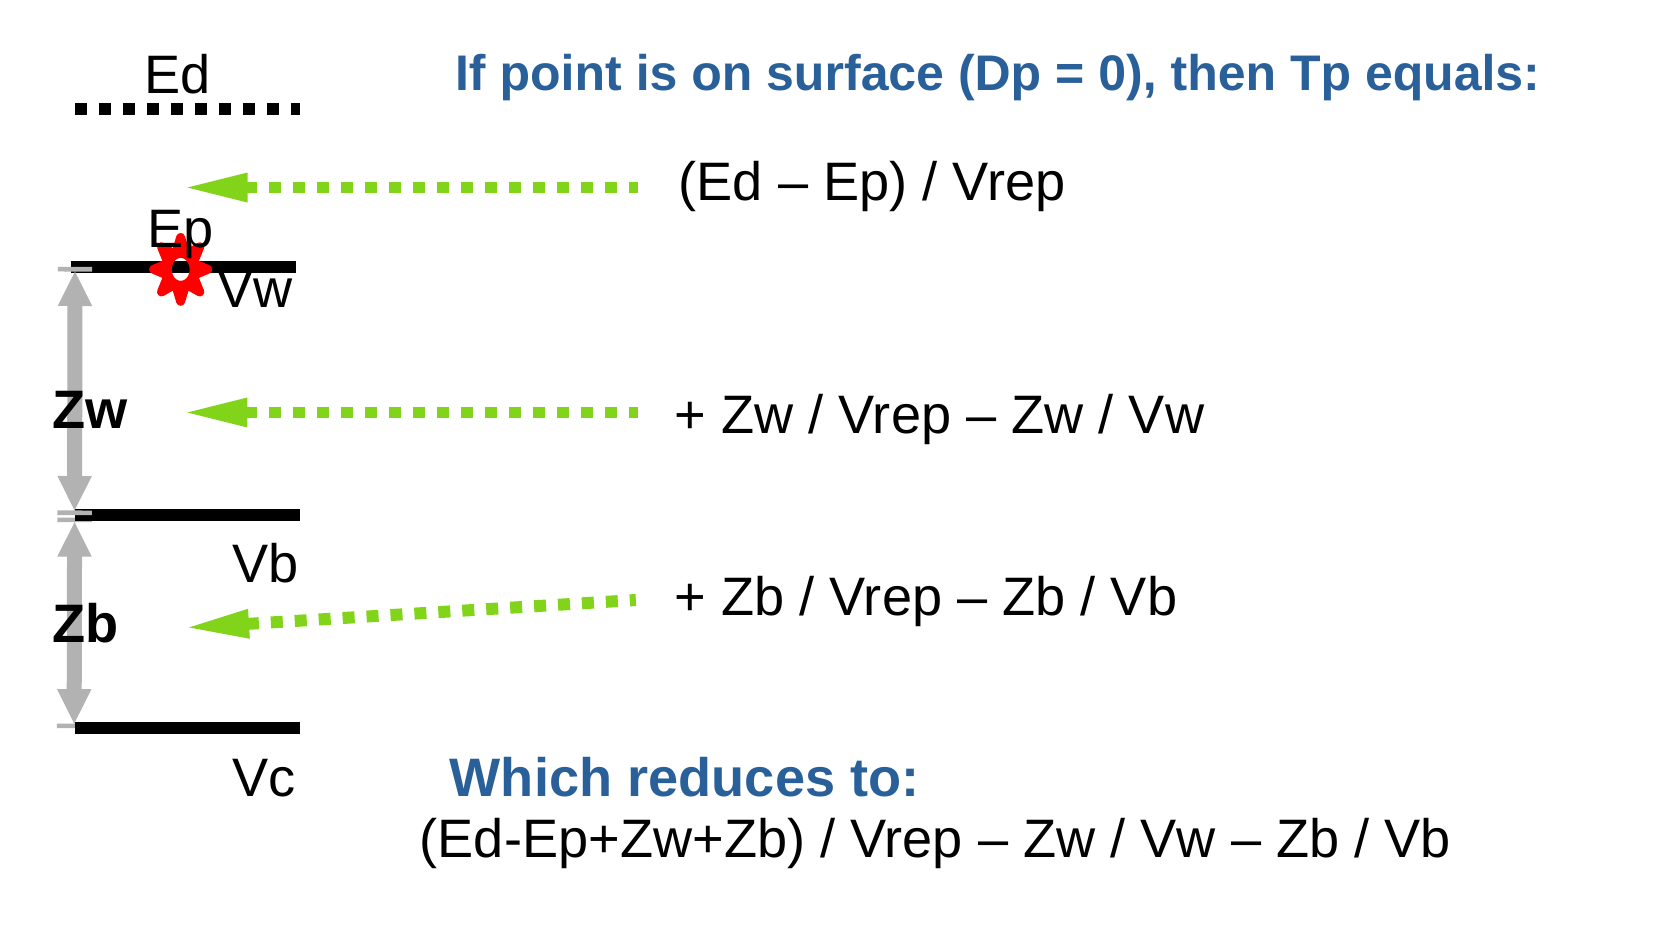

Ed
 Ep
 Vw
Zw
 Vb
Zb
 Vc
 If point is on surface (Dp = 0), then Tp equals:
 (Ed – Ep) / Vrep
 + Zw / Vrep – Zw / Vw
 + Zb / Vrep – Zb / Vb
 Which reduces to: (Ed-Ep+Zw+Zb) / Vrep – Zw / Vw – Zb / Vb